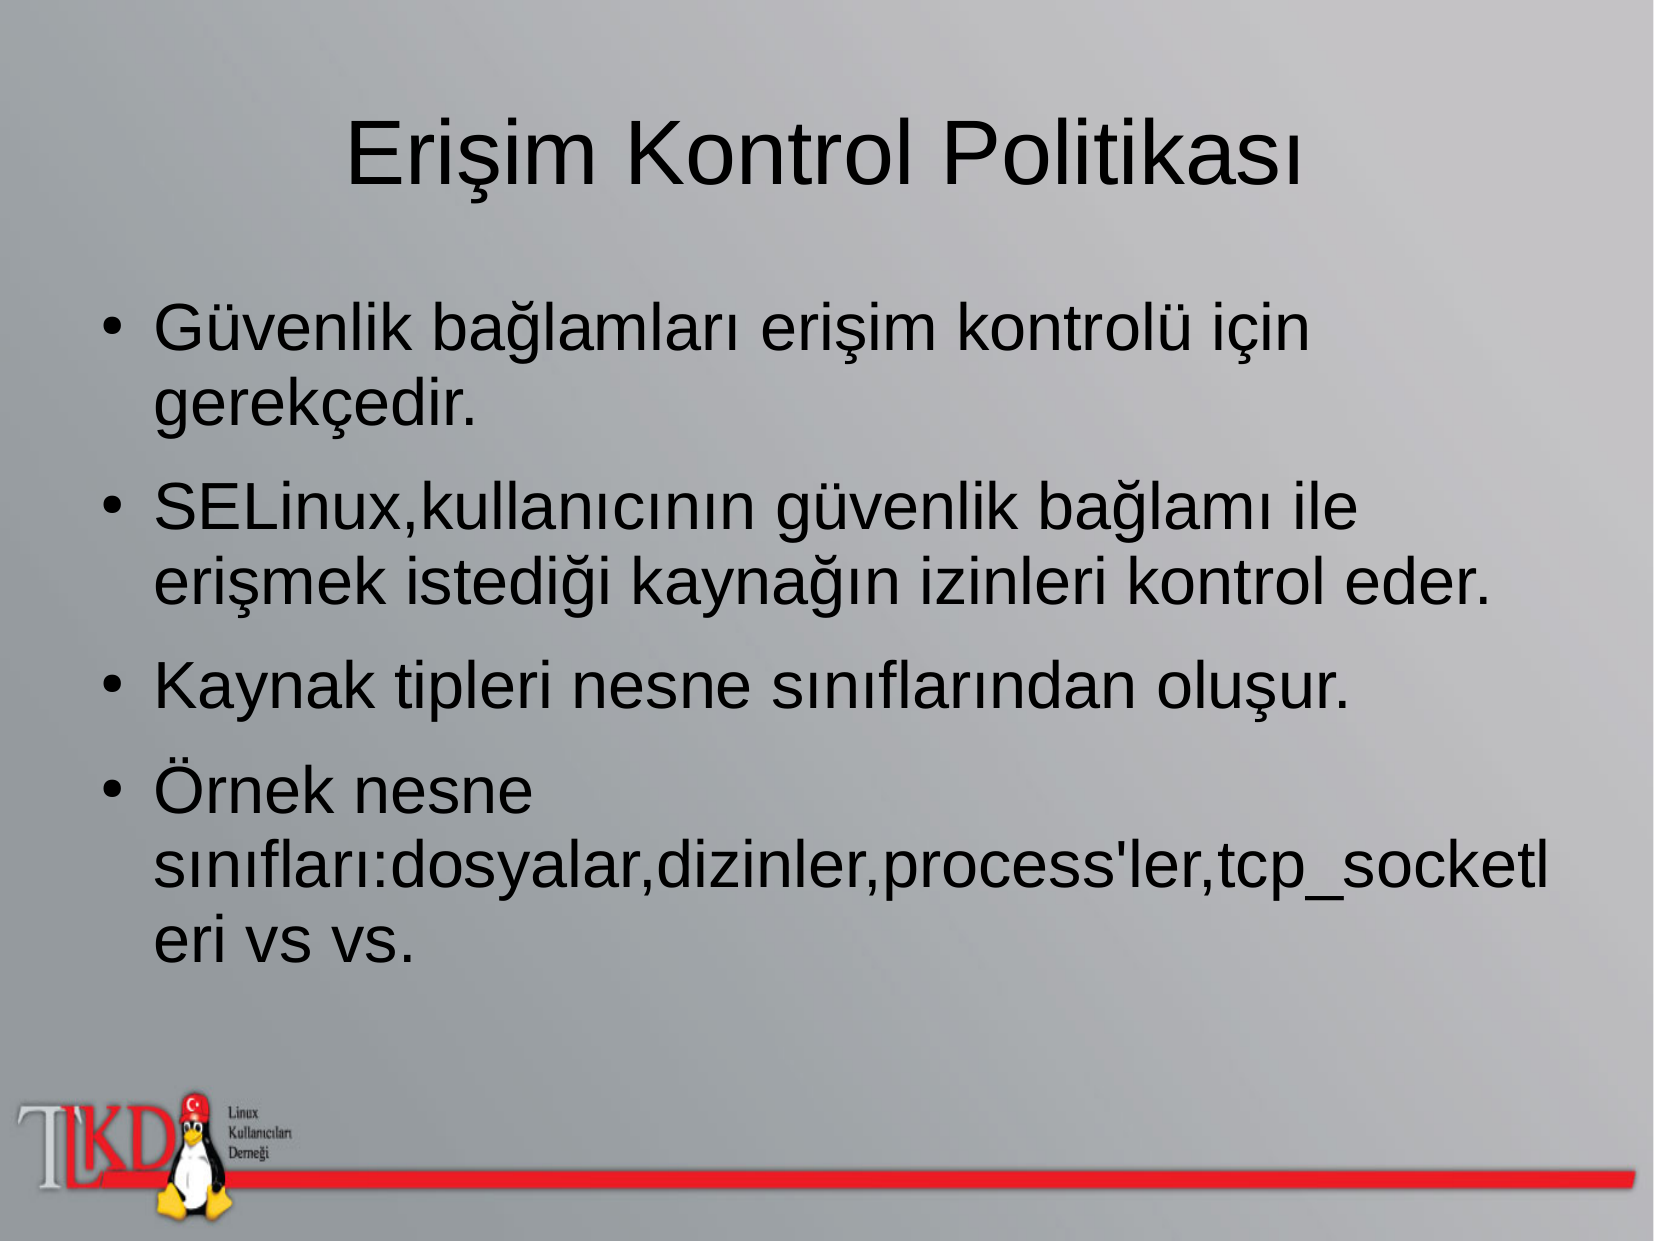

# Erişim Kontrol Politikası
Güvenlik bağlamları erişim kontrolü için gerekçedir.
SELinux,kullanıcının güvenlik bağlamı ile erişmek istediği kaynağın izinleri kontrol eder.
Kaynak tipleri nesne sınıflarından oluşur.
Örnek nesne sınıfları:dosyalar,dizinler,process'ler,tcp_socketleri vs vs.